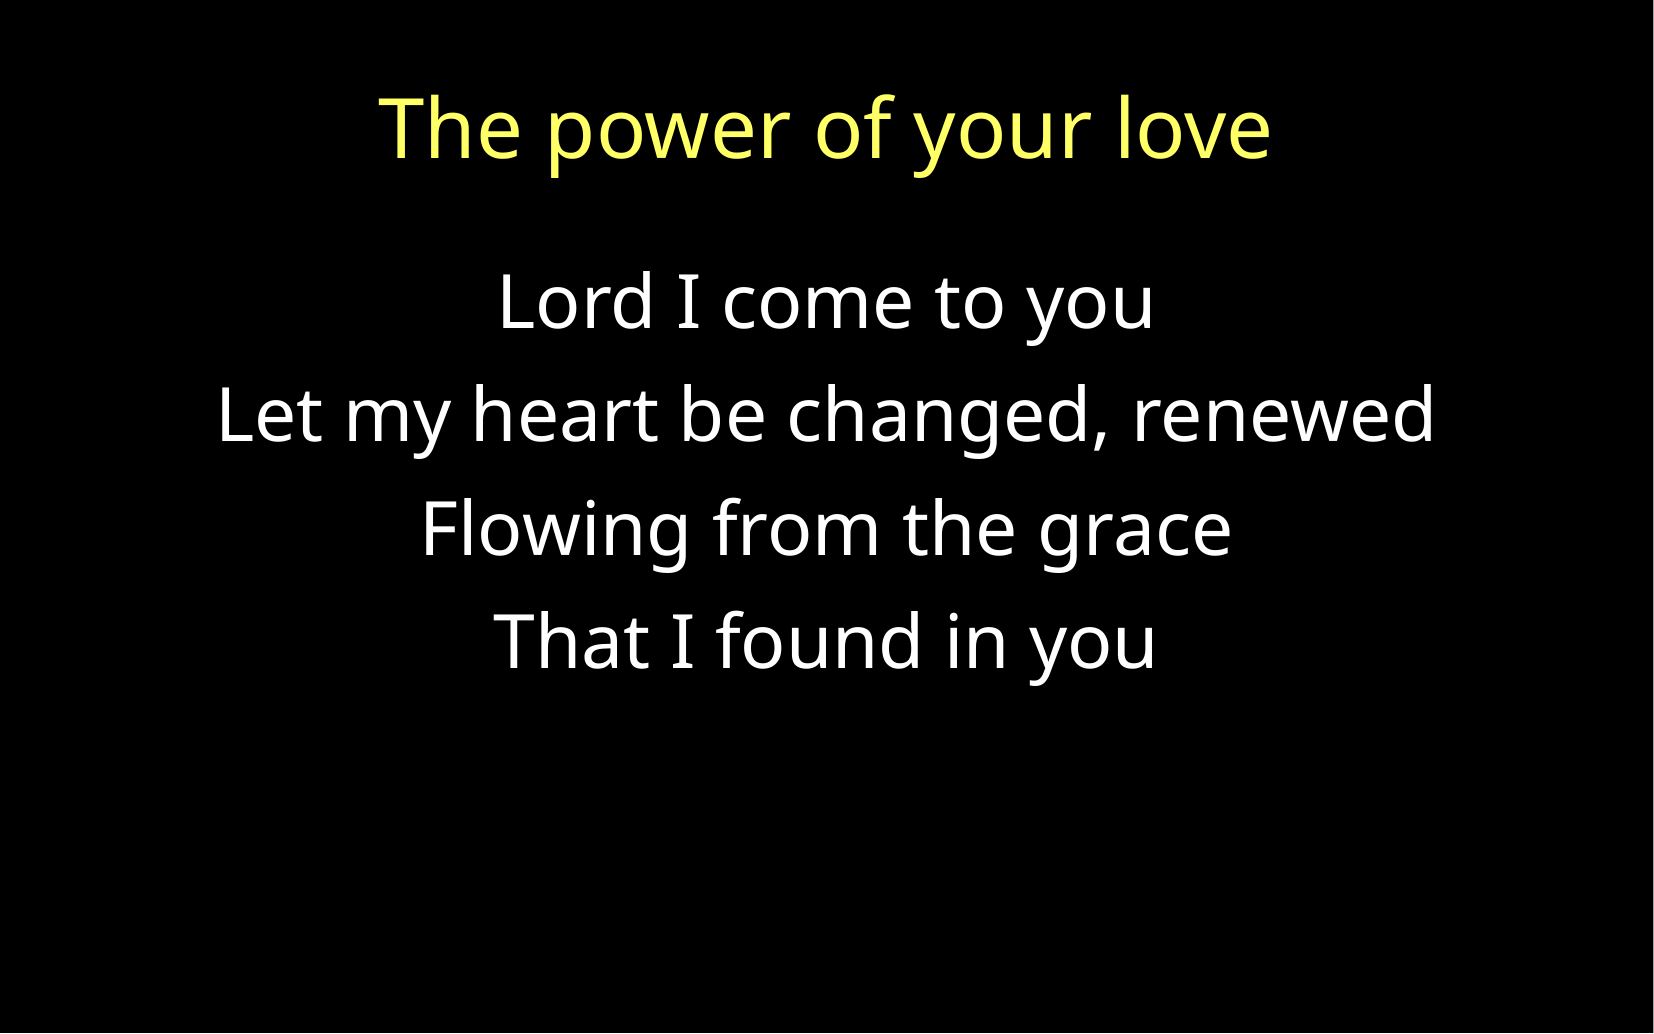

# The power of your love
Lord I come to you
Let my heart be changed, renewed
Flowing from the grace
That I found in you